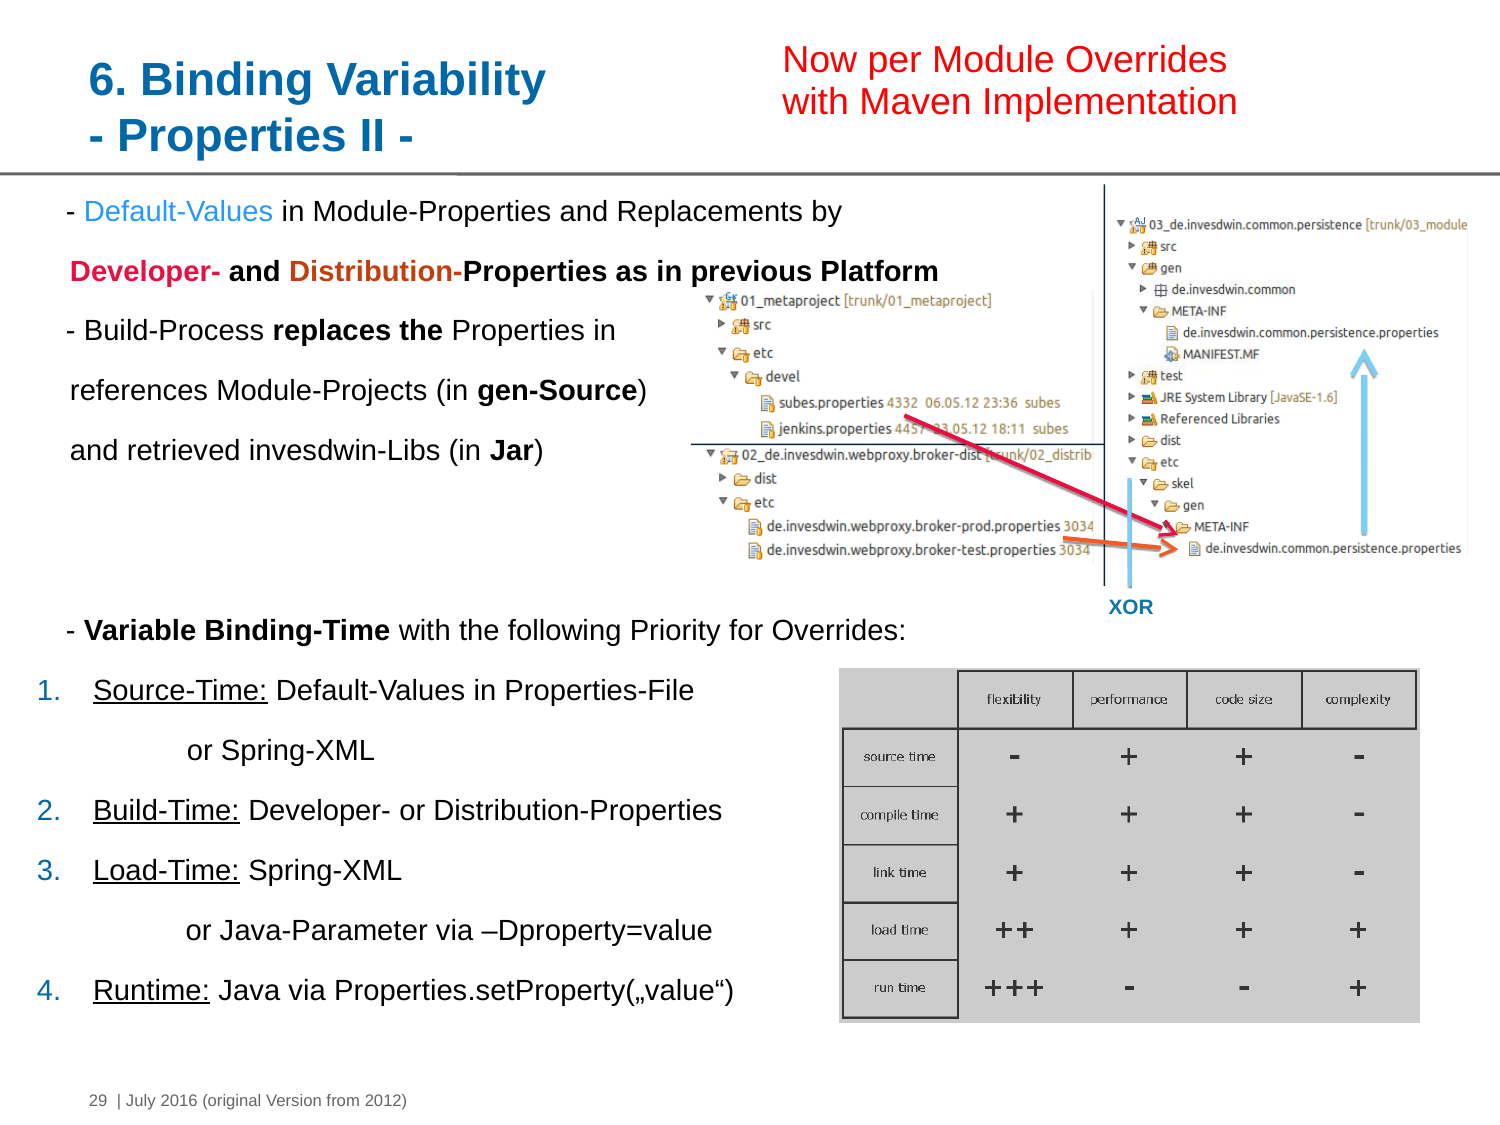

Now per Module Overrides
with Maven Implementation
# 6. Binding Variability - Properties II -
- Default-Values in Module-Properties and Replacements by
 Developer- and Distribution-Properties as in previous Platform
- Build-Process replaces the Properties in
 references Module-Projects (in gen-Source)
 and retrieved invesdwin-Libs (in Jar)
- Variable Binding-Time with the following Priority for Overrides:
Source-Time: Default-Values in Properties-File
or Spring-XML
Build-Time: Developer- or Distribution-Properties
Load-Time: Spring-XML
	or Java-Parameter via –Dproperty=value
Runtime: Java via Properties.setProperty(„value“)
XOR